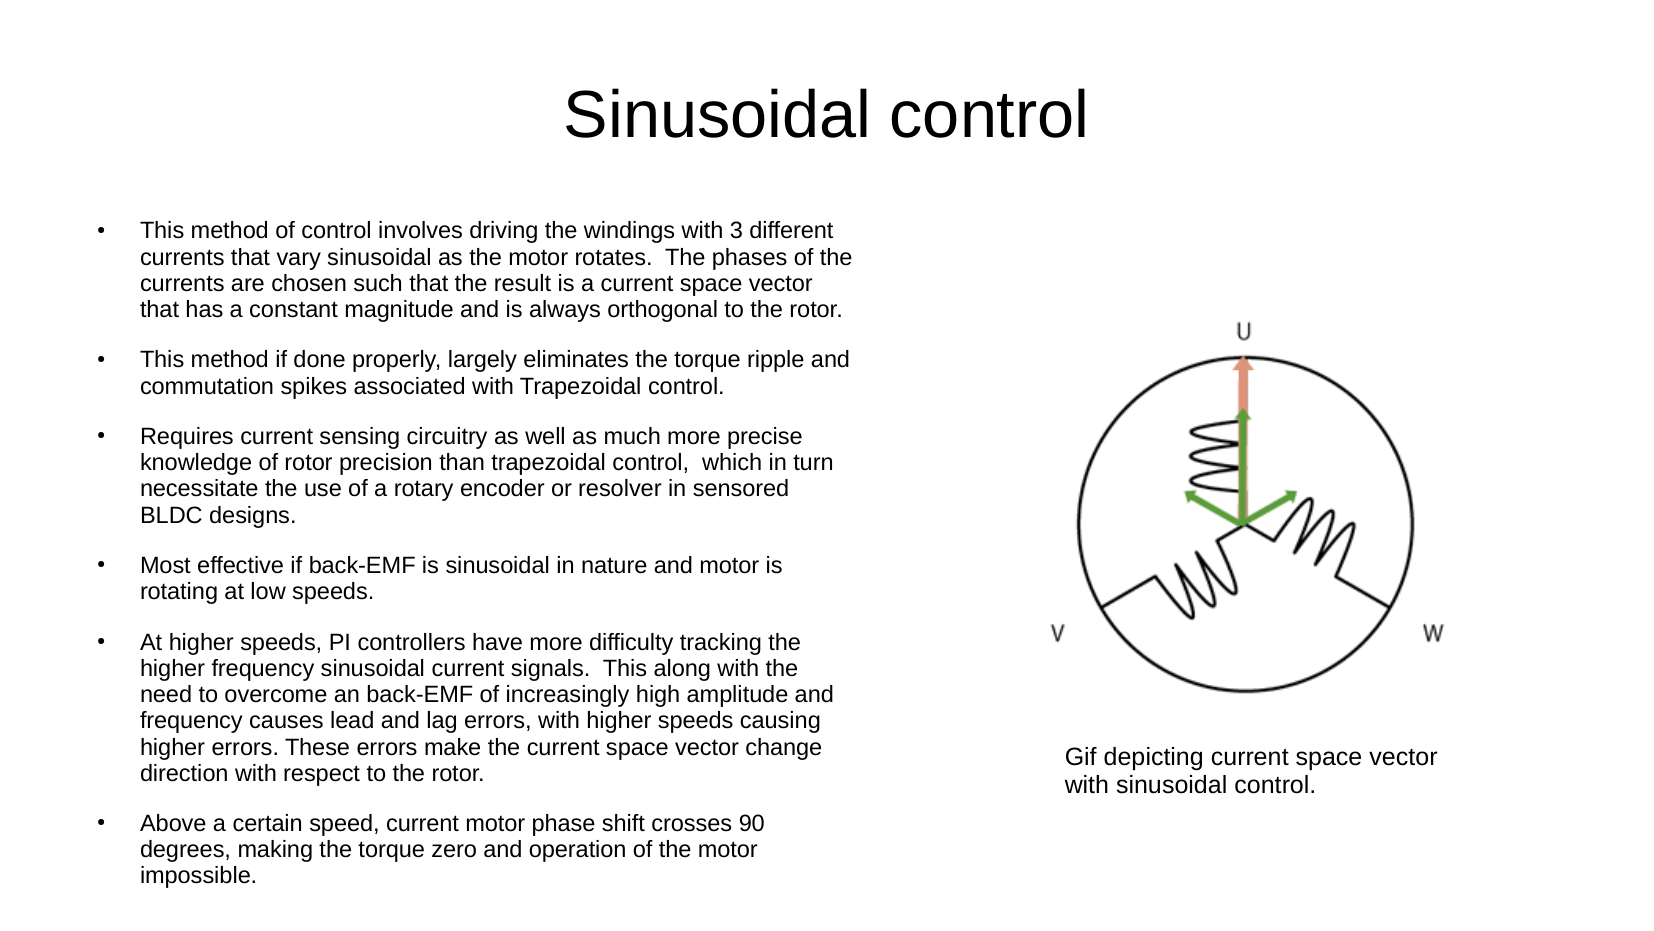

# Sinusoidal control
This method of control involves driving the windings with 3 different currents that vary sinusoidal as the motor rotates. The phases of the currents are chosen such that the result is a current space vector that has a constant magnitude and is always orthogonal to the rotor.
This method if done properly, largely eliminates the torque ripple and commutation spikes associated with Trapezoidal control.
Requires current sensing circuitry as well as much more precise knowledge of rotor precision than trapezoidal control, which in turn necessitate the use of a rotary encoder or resolver in sensored BLDC designs.
Most effective if back-EMF is sinusoidal in nature and motor is rotating at low speeds.
At higher speeds, PI controllers have more difficulty tracking the higher frequency sinusoidal current signals. This along with the need to overcome an back-EMF of increasingly high amplitude and frequency causes lead and lag errors, with higher speeds causing higher errors. These errors make the current space vector change direction with respect to the rotor.
Above a certain speed, current motor phase shift crosses 90 degrees, making the torque zero and operation of the motor impossible.
Gif depicting current space vector with sinusoidal control.